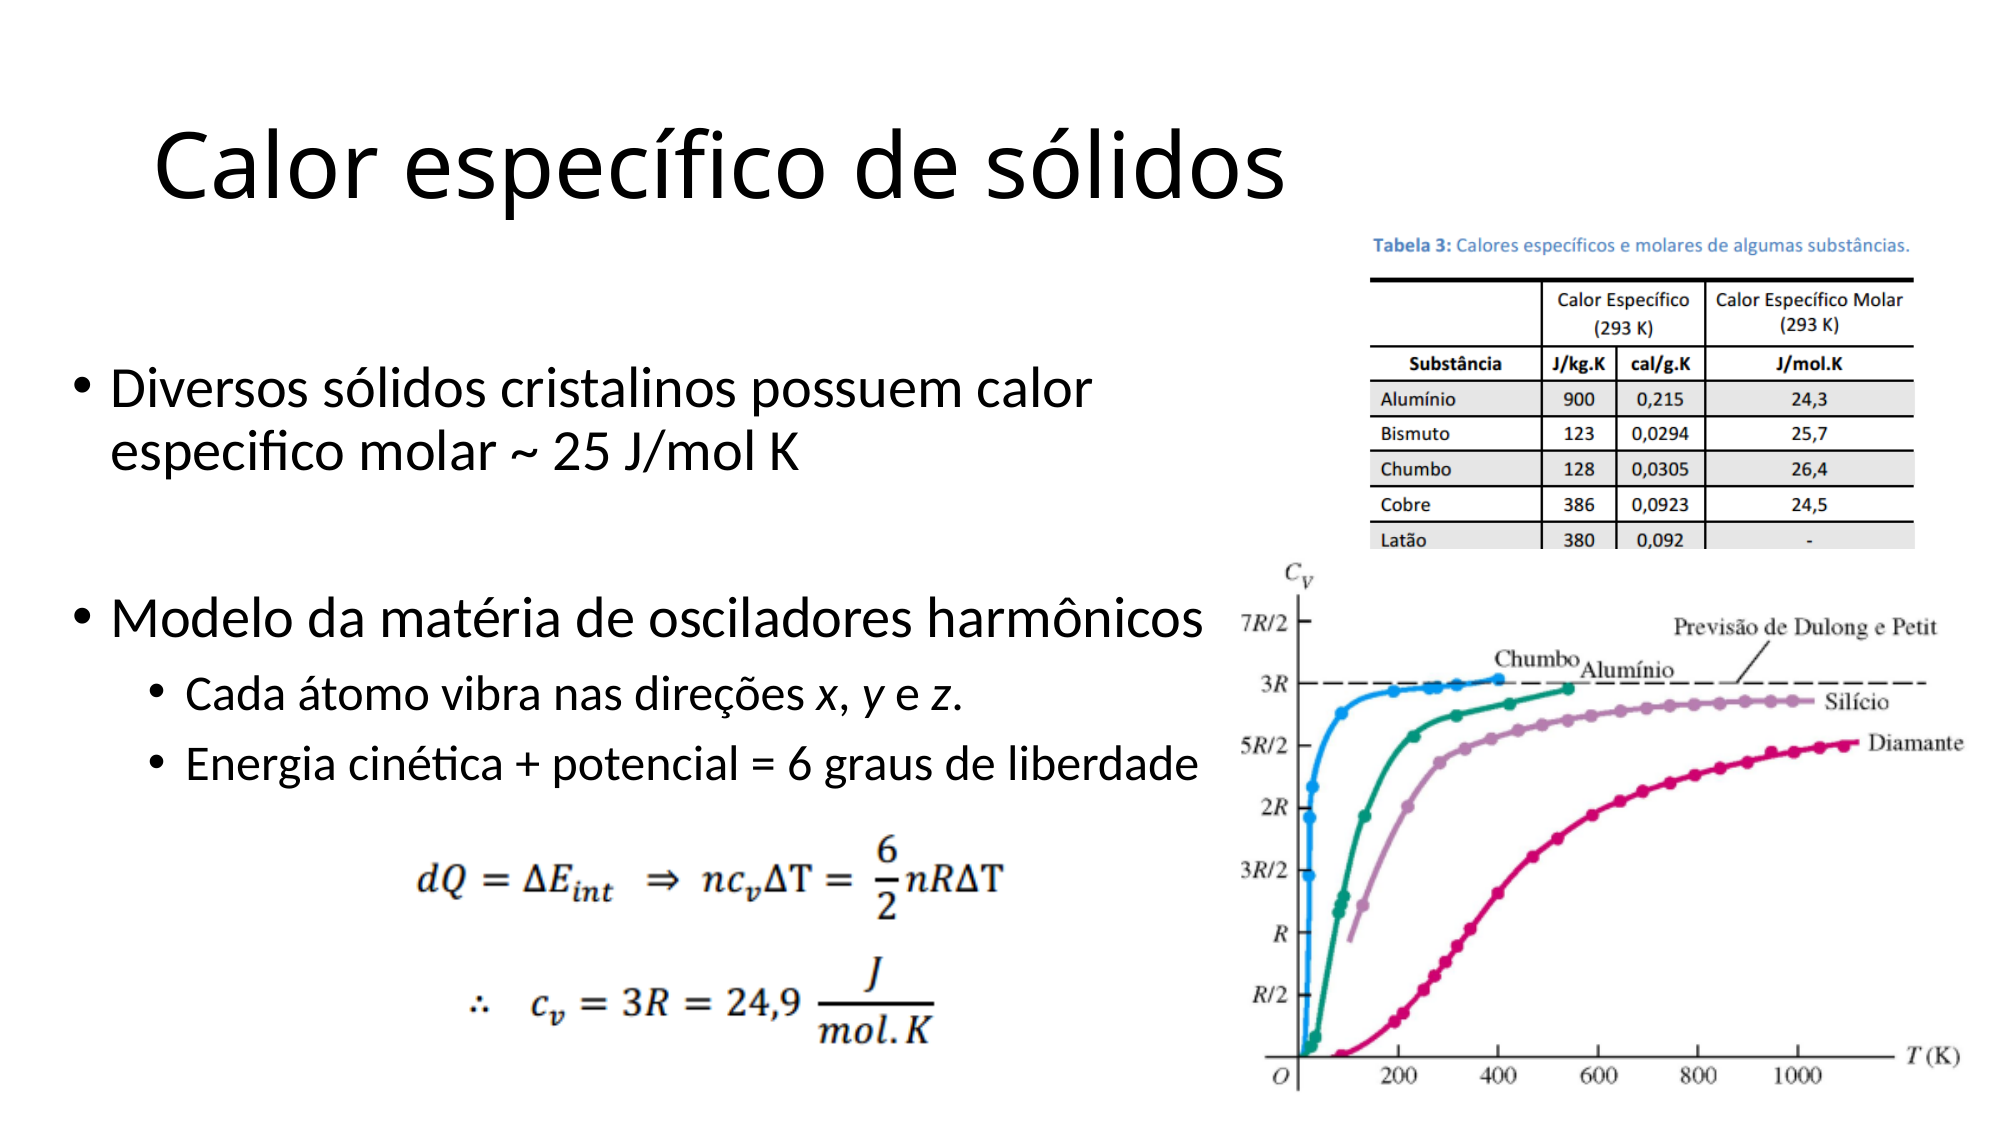

# Calor específico de sólidos
Diversos sólidos cristalinos possuem calor especifico molar ~ 25 J/mol K
Modelo da matéria de osciladores harmônicos
Cada átomo vibra nas direções x, y e z.
Energia cinética + potencial = 6 graus de liberdade